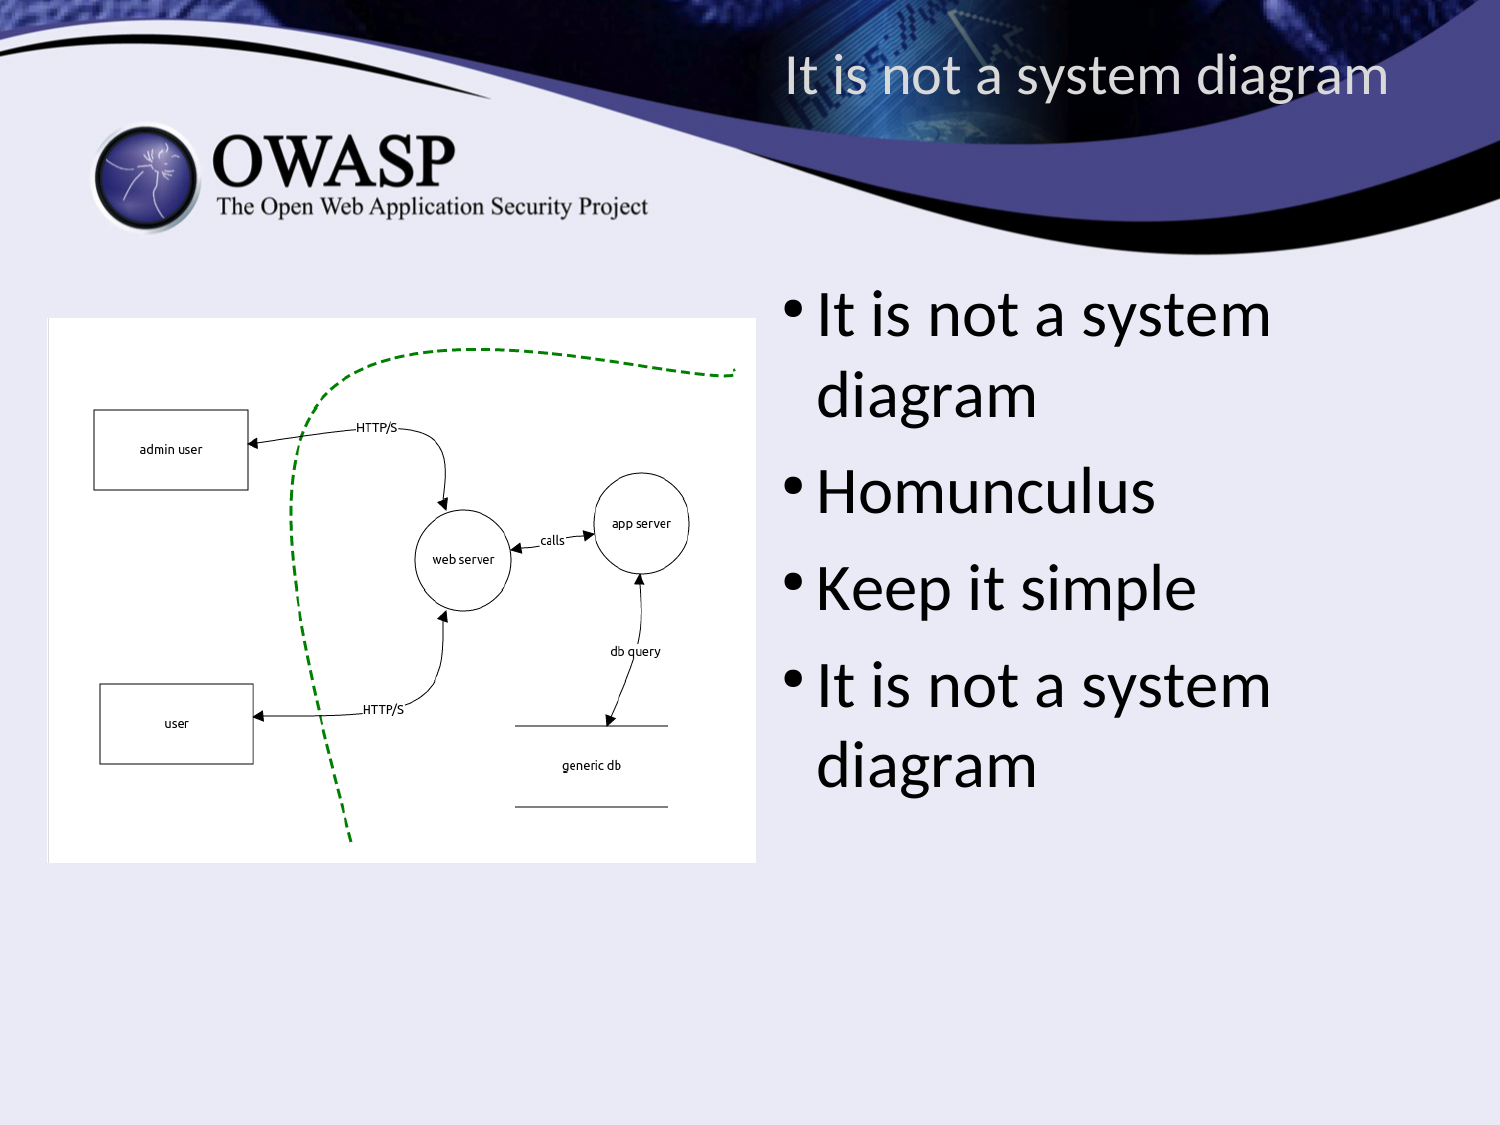

It is not a system diagram
#
It is not a system diagram
Homunculus
Keep it simple
It is not a system diagram